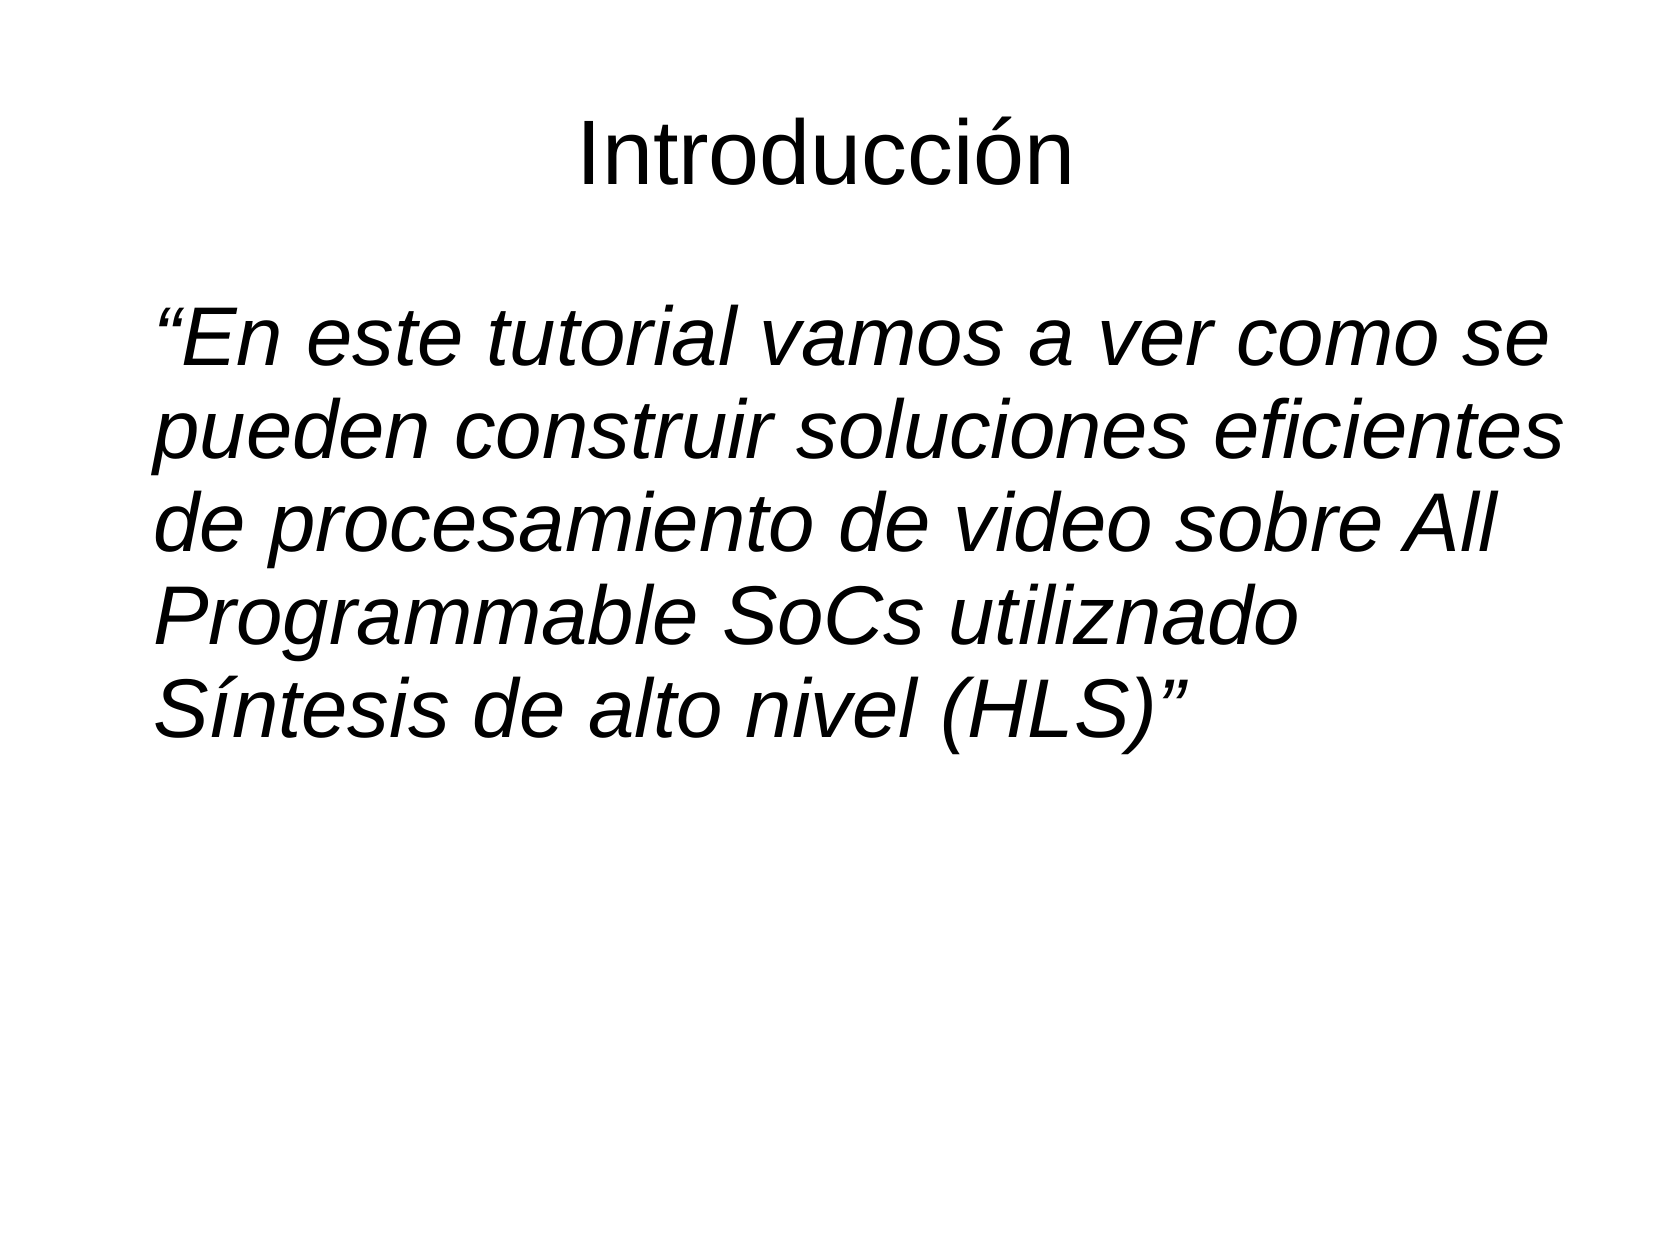

# Introducción
“En este tutorial vamos a ver como se pueden construir soluciones eficientes de procesamiento de video sobre All Programmable SoCs utiliznado Síntesis de alto nivel (HLS)”